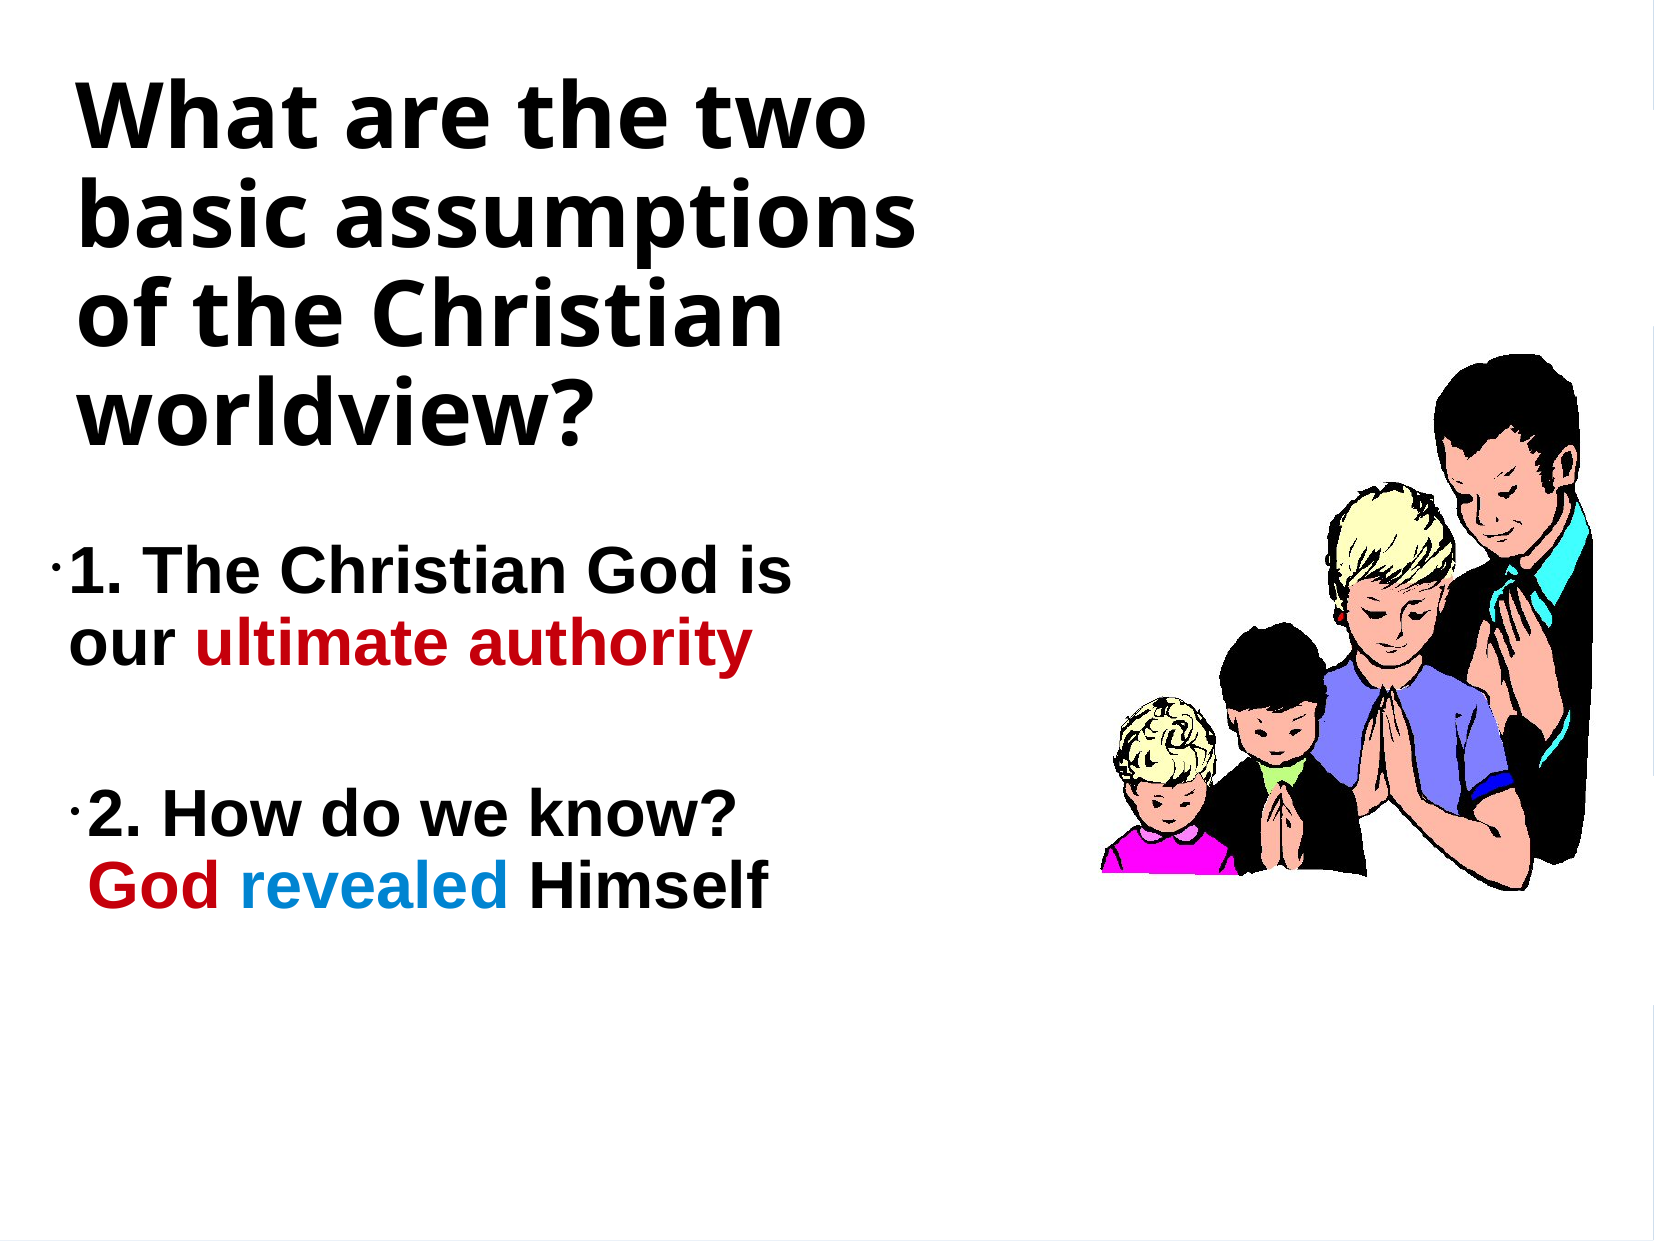

# What are the two basic assumptions of the Christian worldview?
1. The Christian God is our ultimate authority
2. How do we know?
God revealed Himself